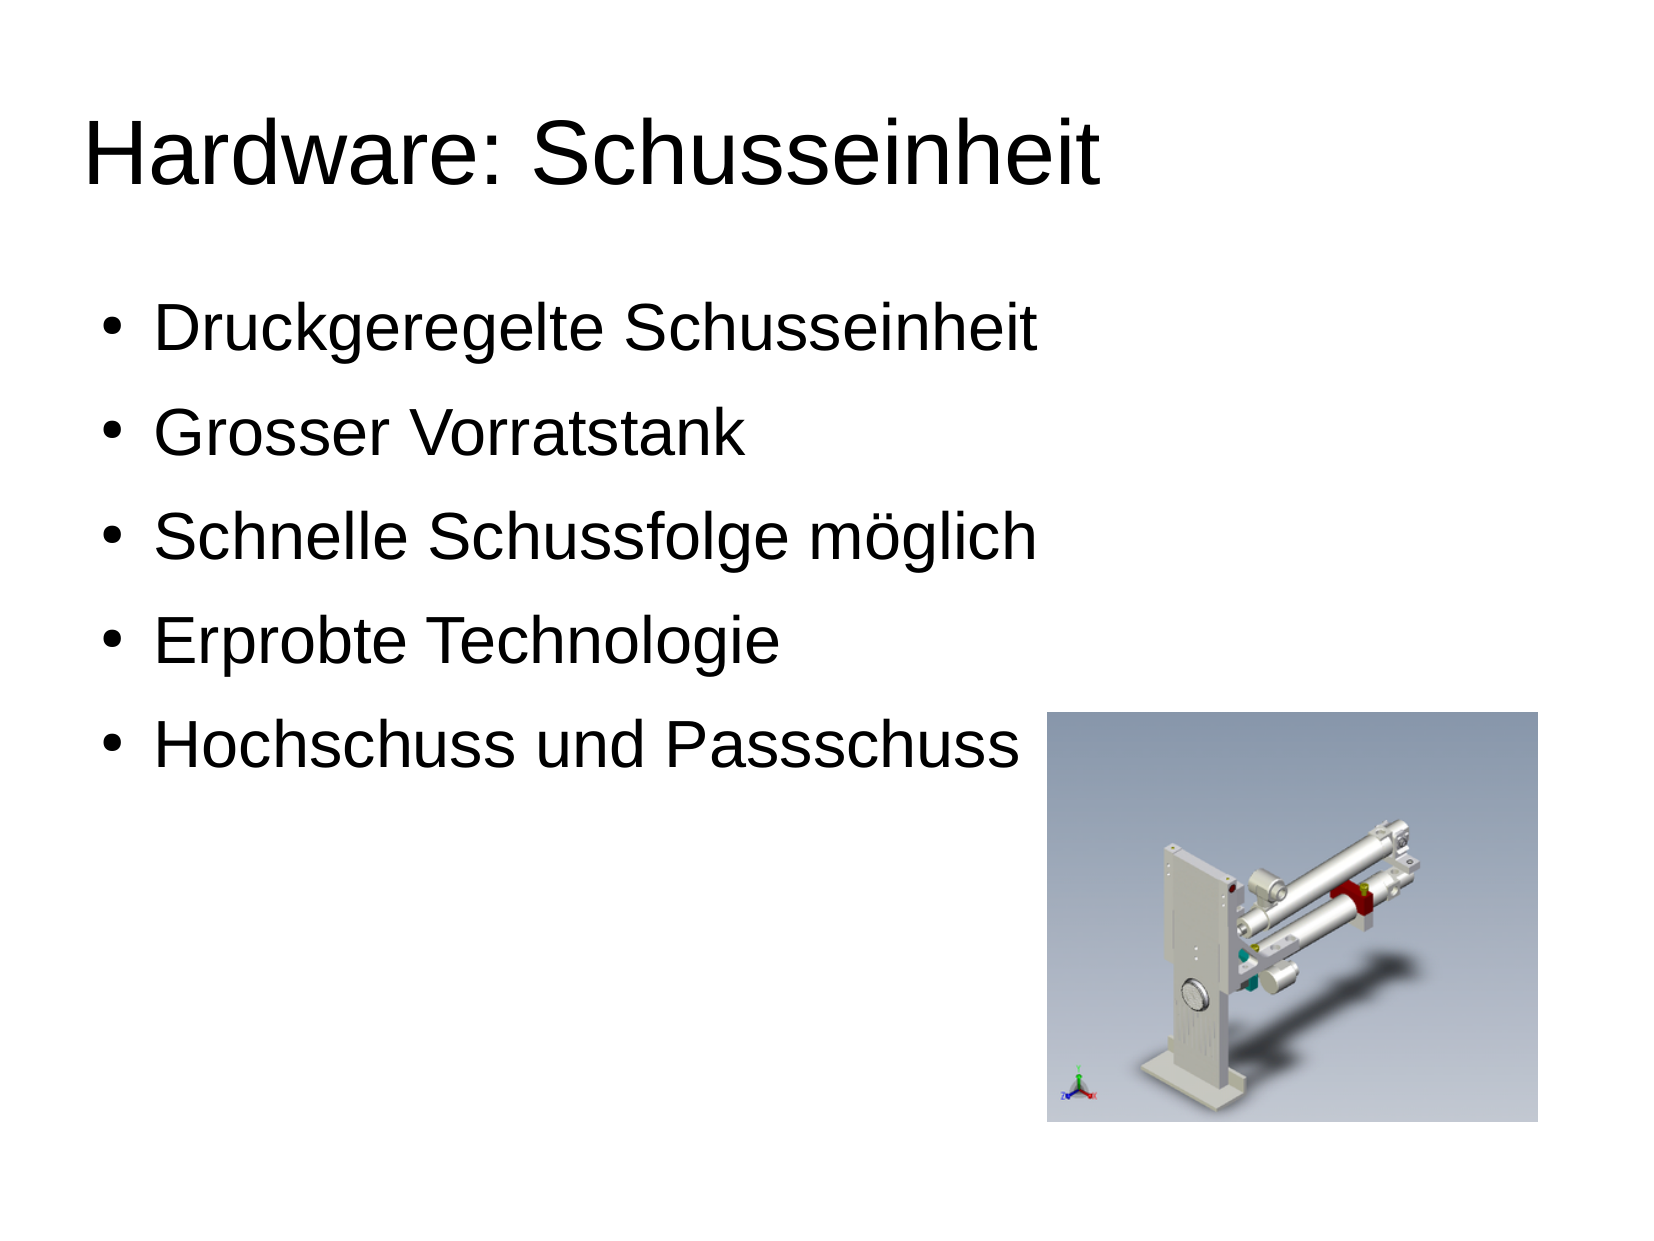

# Hardware: Schusseinheit
Druckgeregelte Schusseinheit
Grosser Vorratstank
Schnelle Schussfolge möglich
Erprobte Technologie
Hochschuss und Passschuss